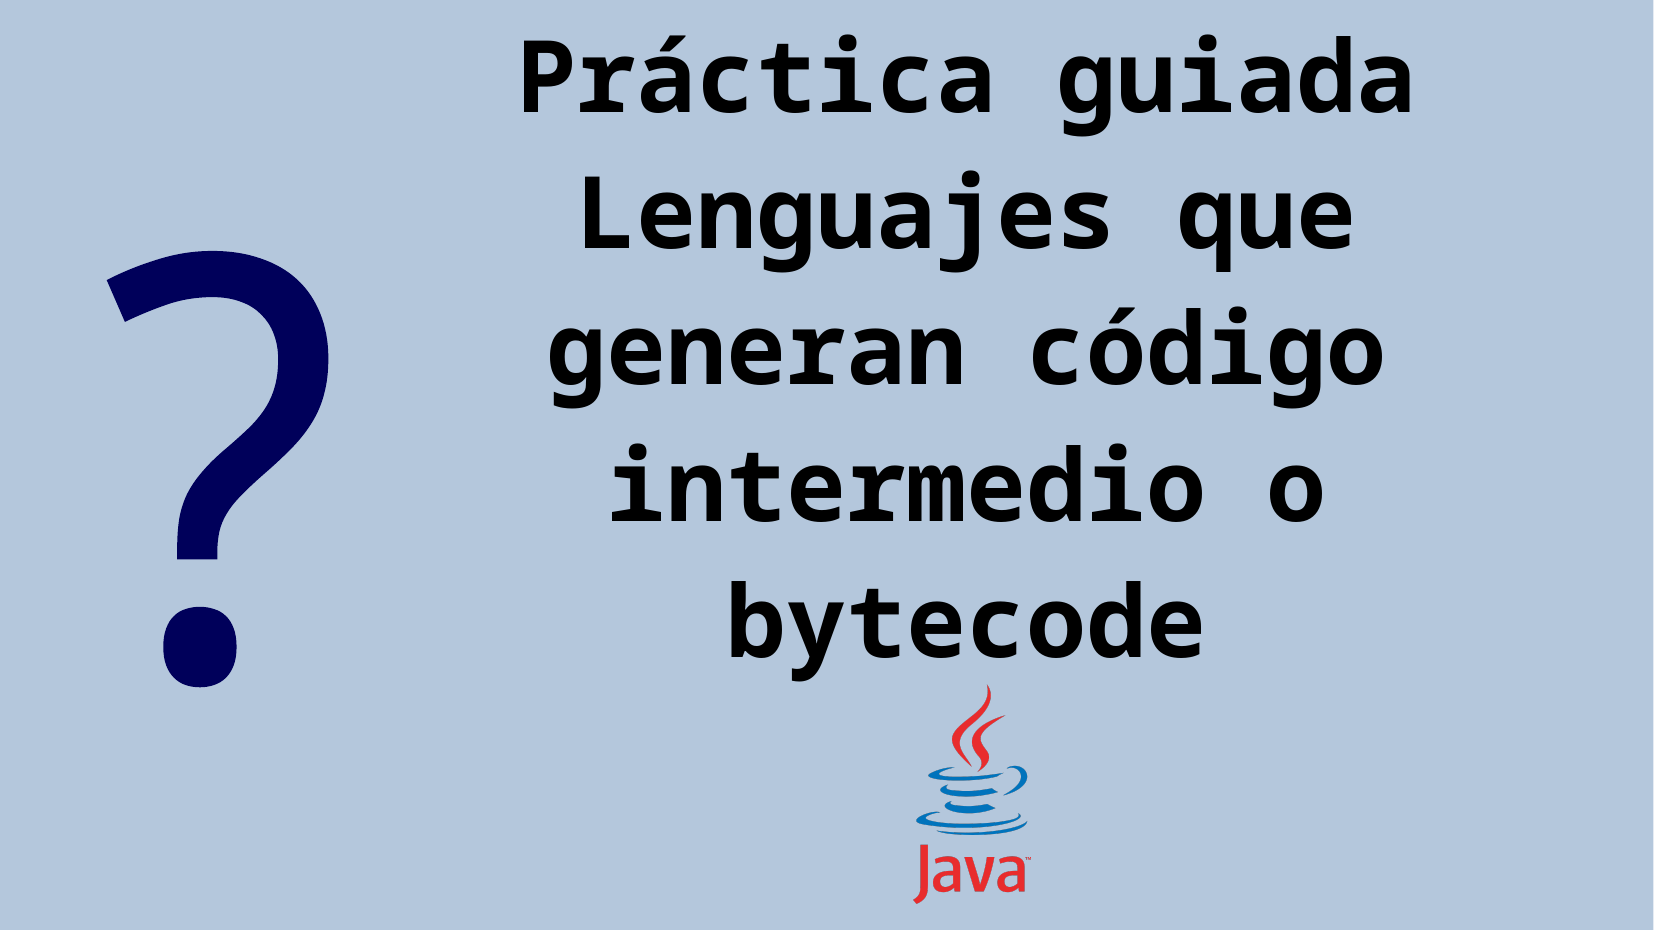

Práctica guiada
Lenguajes que generan código intermedio o bytecode